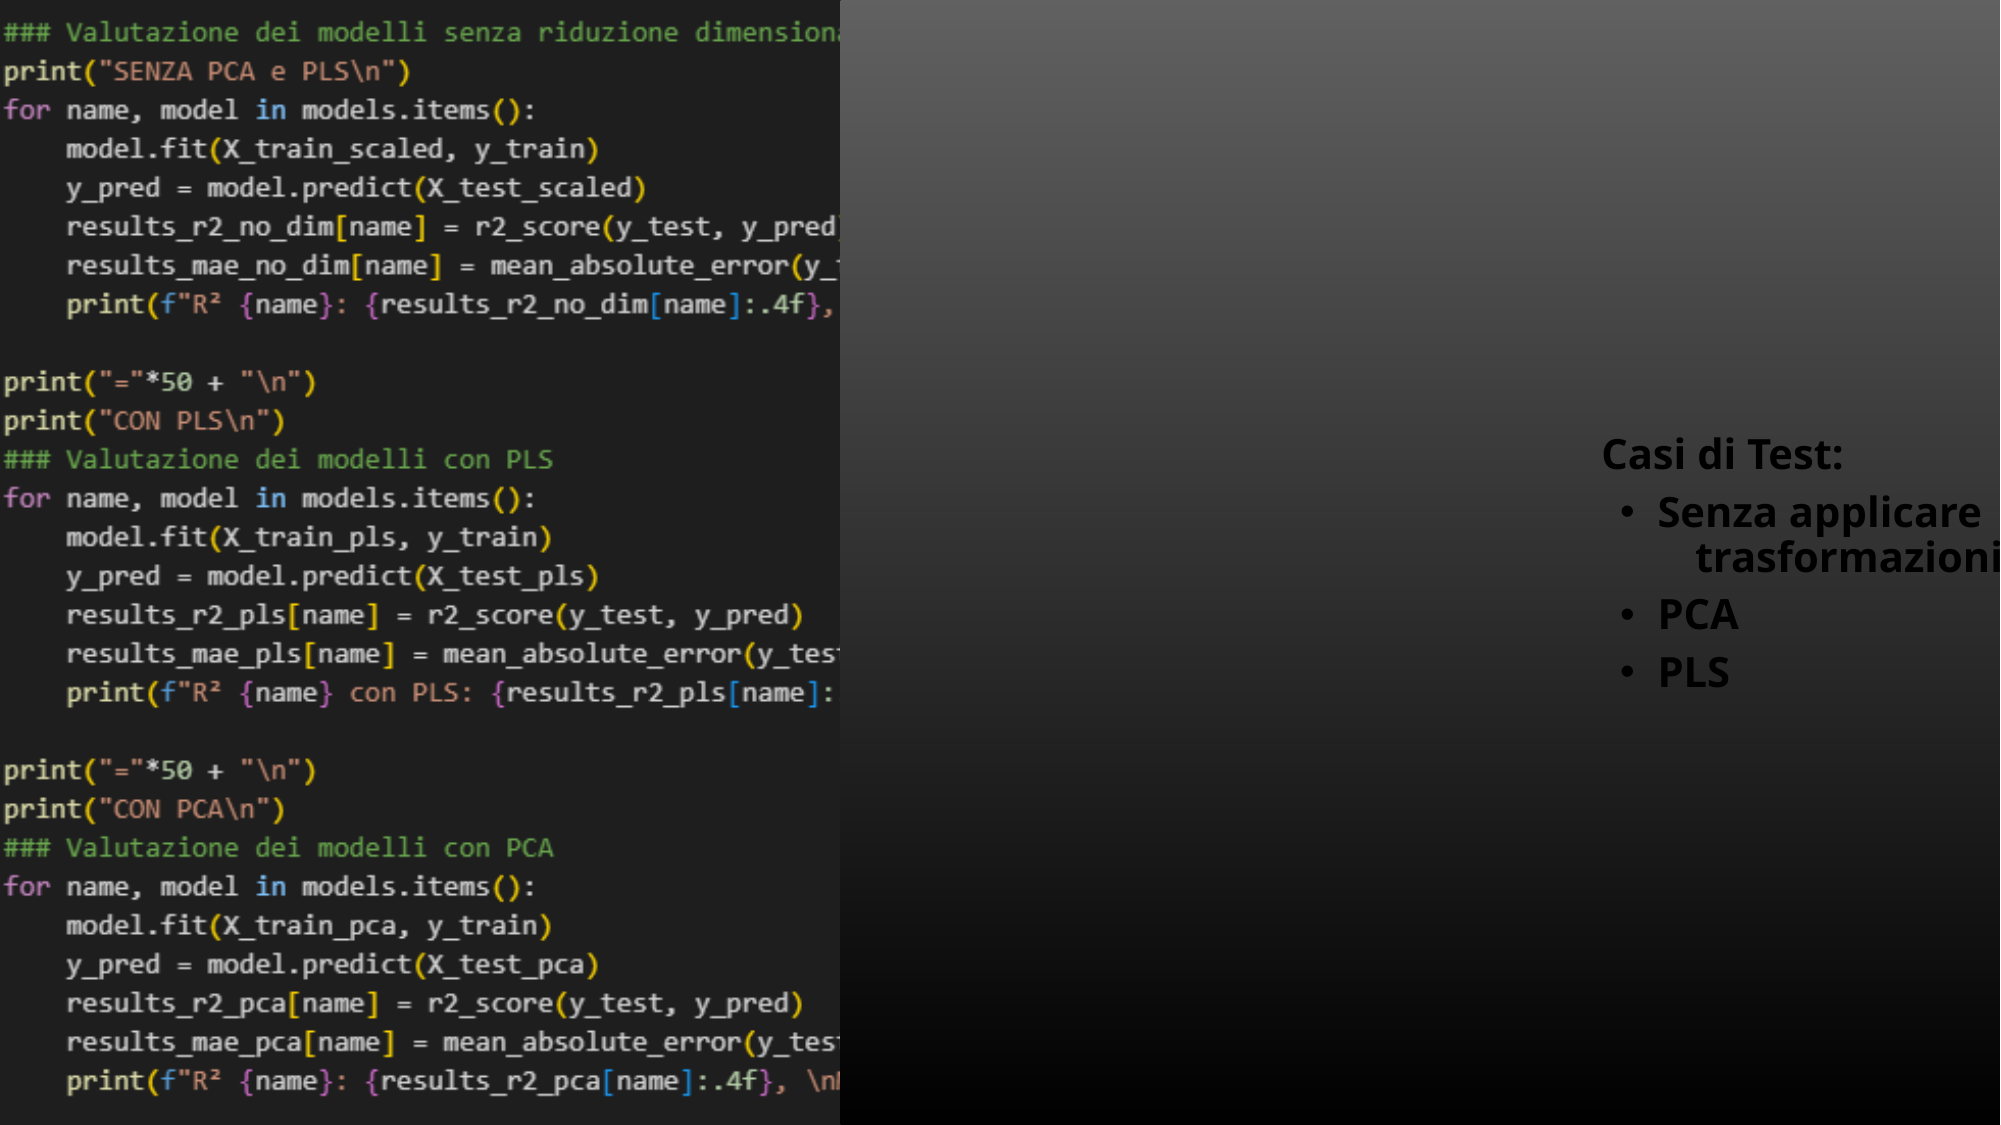

Casi di Test:
Senza applicare trasformazioni
PCA
PLS